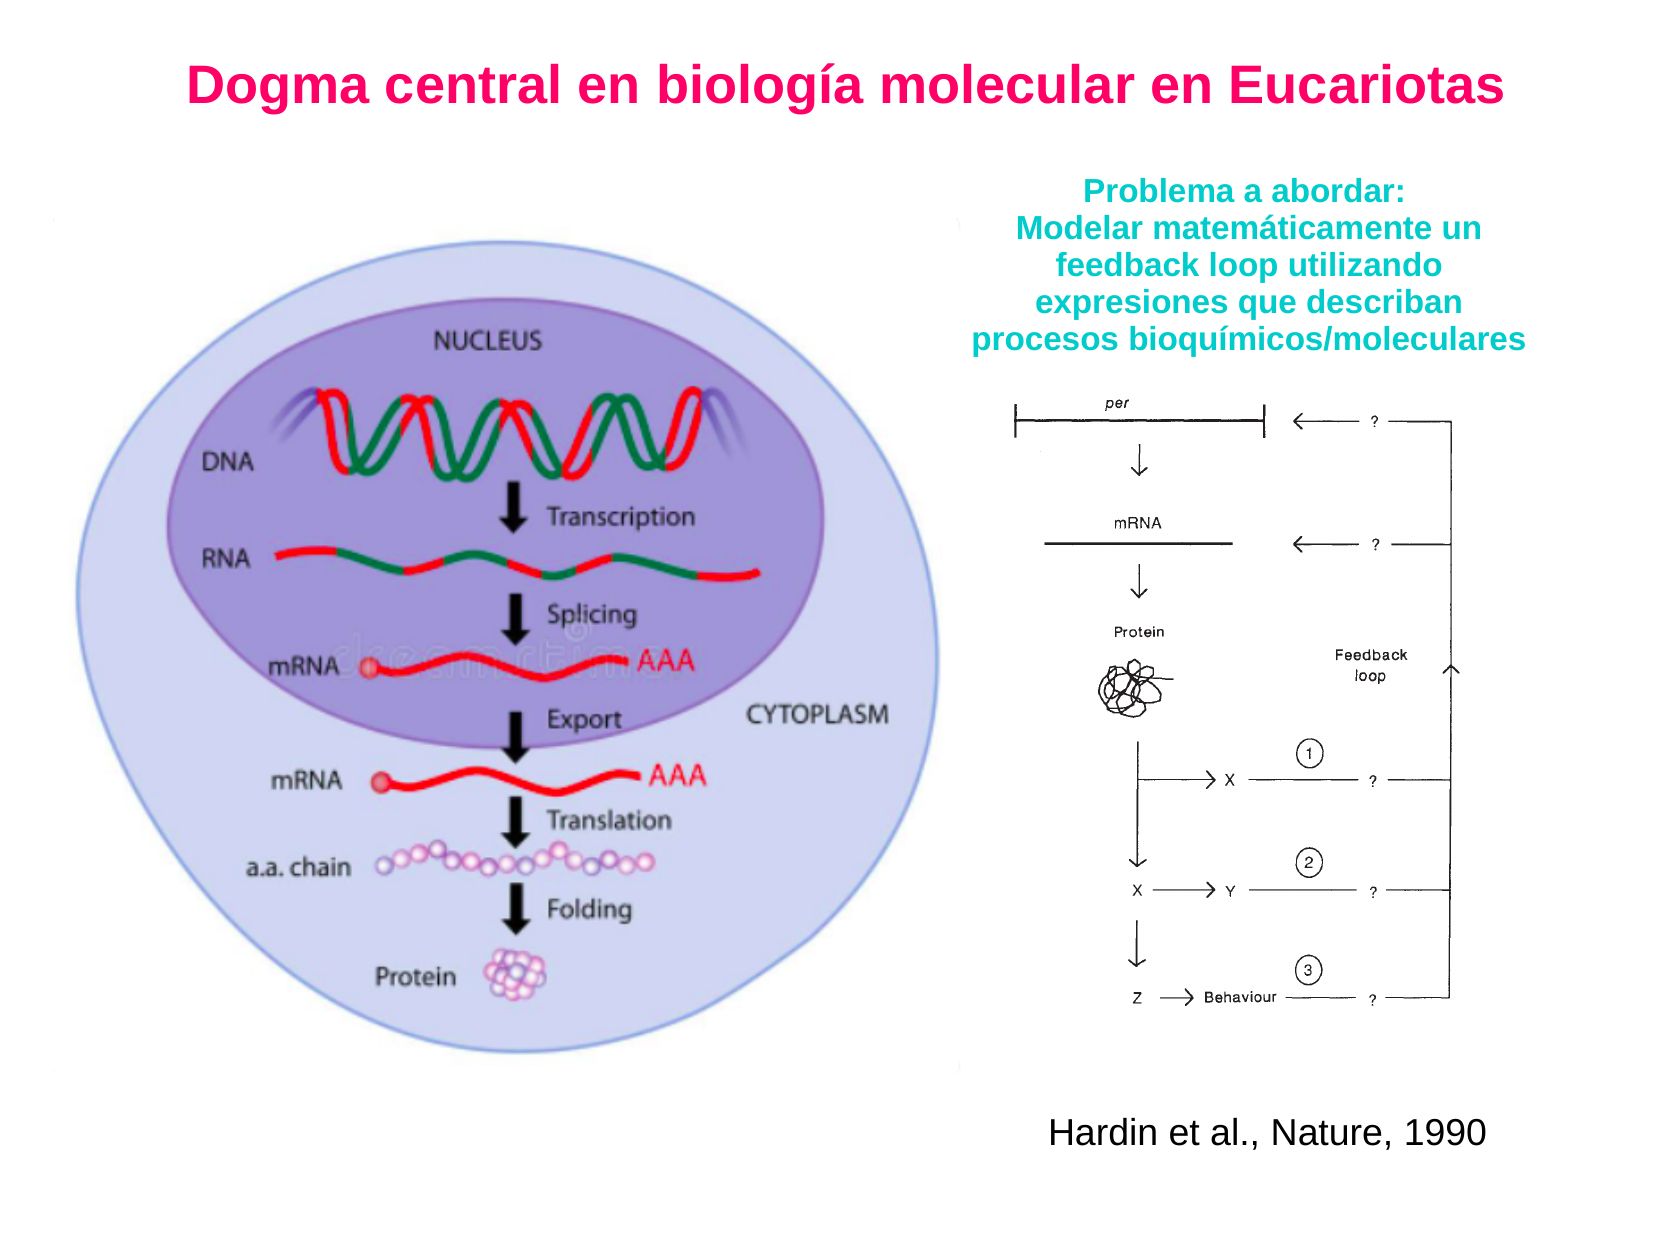

Dogma central en biología molecular en Eucariotas
Problema a abordar:
Modelar matemáticamente un feedback loop utilizando expresiones que describan procesos bioquímicos/moleculares
Hardin et al., Nature, 1990